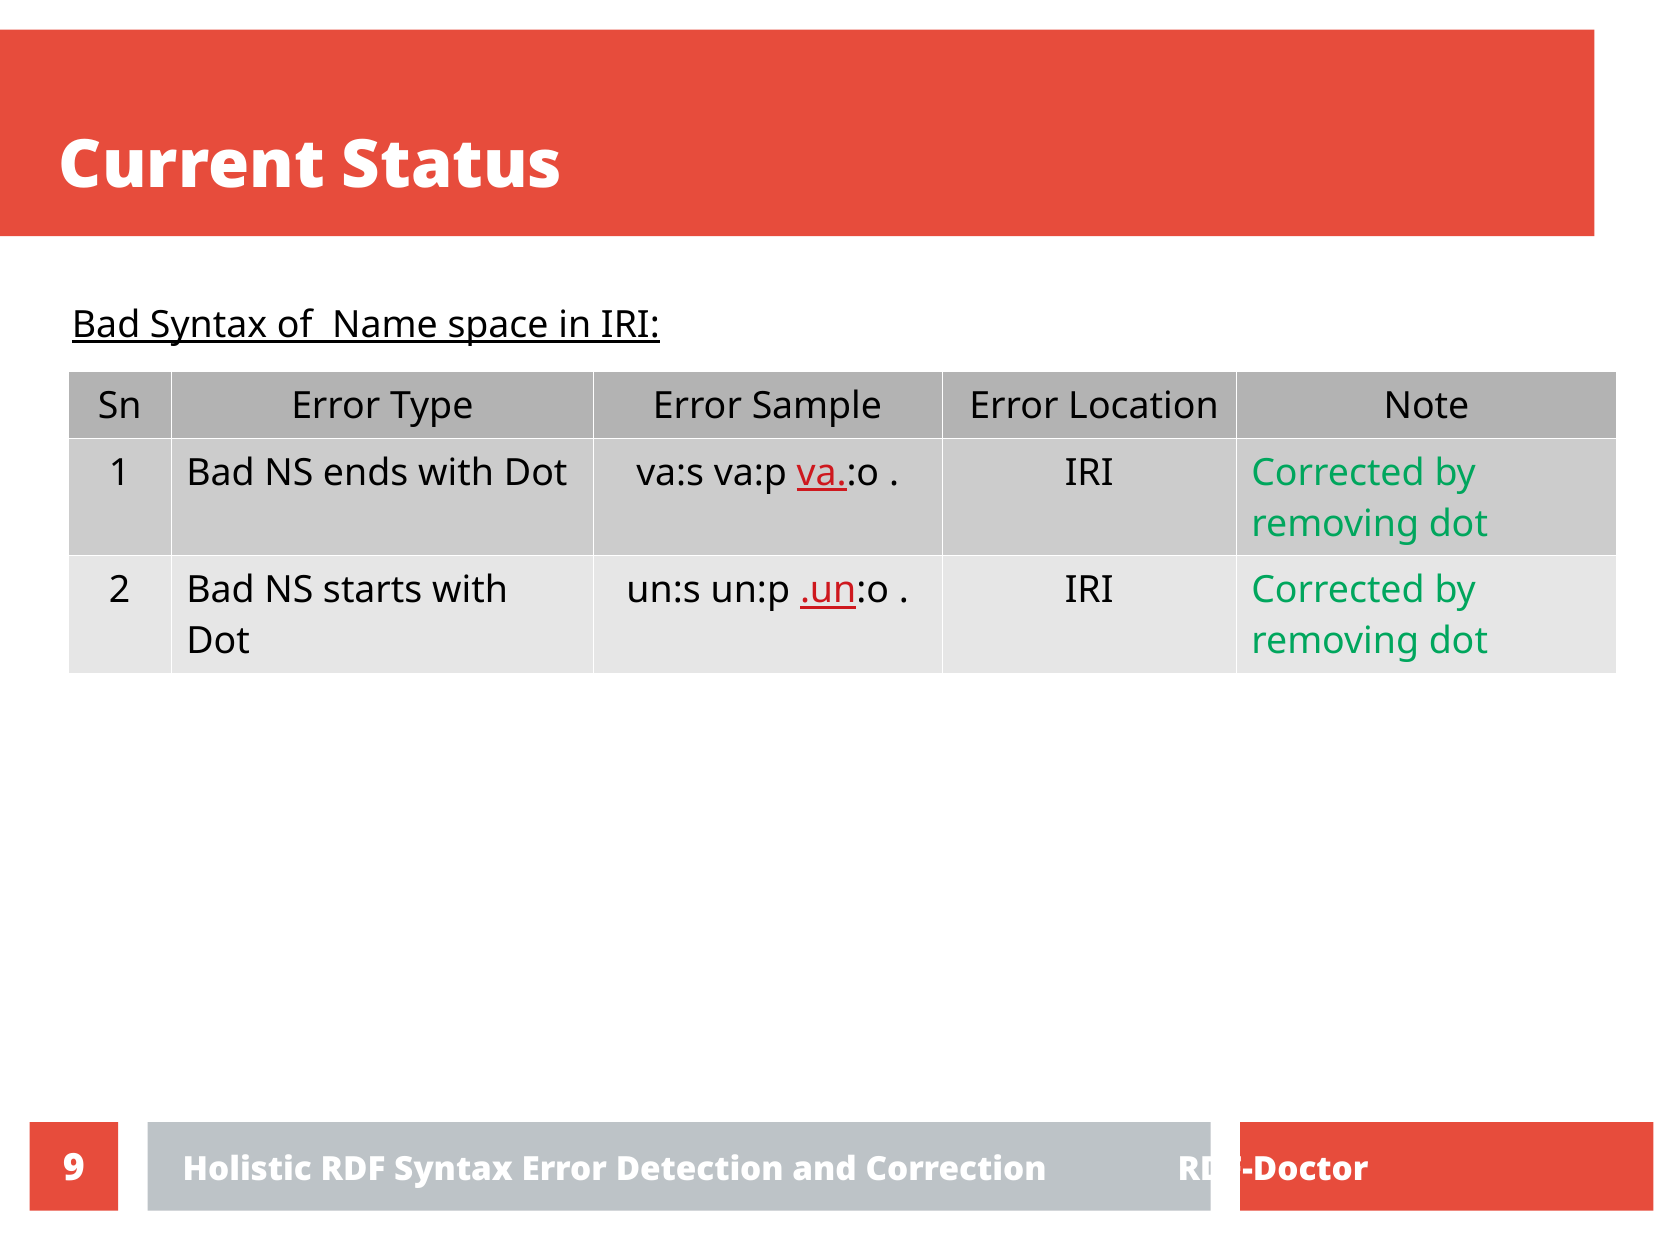

# Current Status
Bad Syntax of Name space in IRI:
| Sn | Error Type | Error Sample | Error Location | Note |
| --- | --- | --- | --- | --- |
| 1 | Bad NS ends with Dot | va:s va:p va.:o . | IRI | Corrected by removing dot |
| 2 | Bad NS starts with Dot | un:s un:p .un:o . | IRI | Corrected by removing dot |
9
Holistic RDF Syntax Error Detection and Correction RDF-Doctor